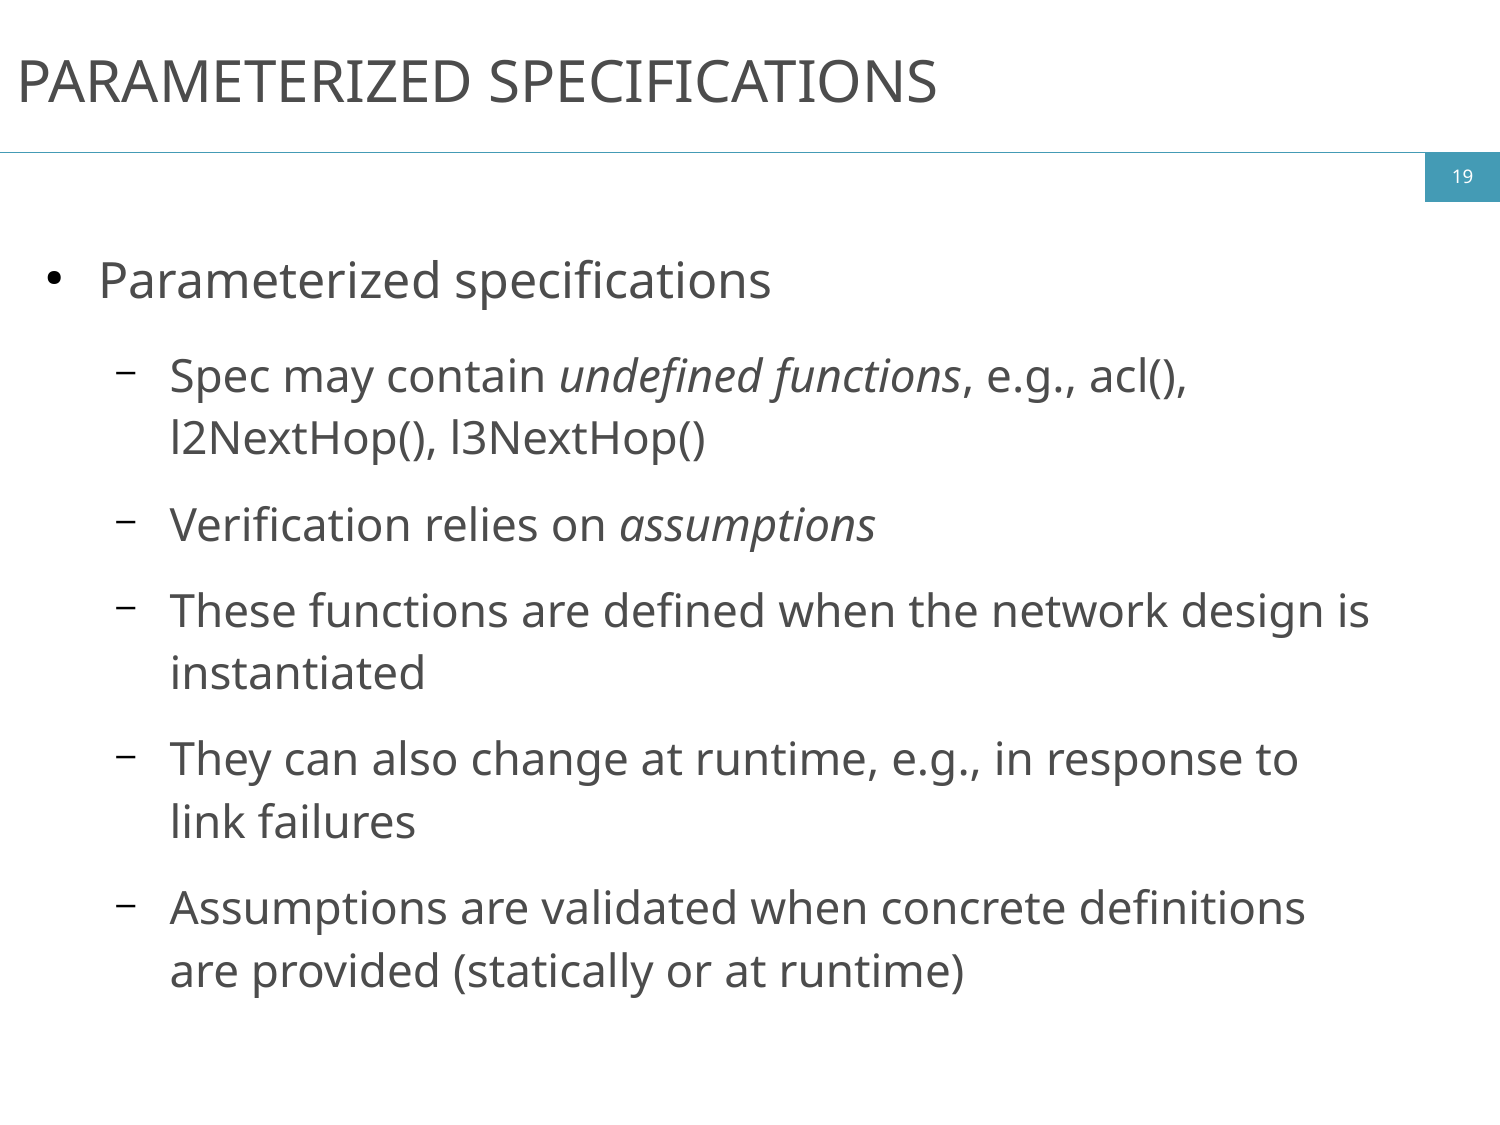

# PARAMETERIZED SPECIFICATIONS
Parameterized specifications
Spec may contain undefined functions, e.g., acl(), l2NextHop(), l3NextHop()
Verification relies on assumptions
These functions are defined when the network design is instantiated
They can also change at runtime, e.g., in response to link failures
Assumptions are validated when concrete definitions are provided (statically or at runtime)